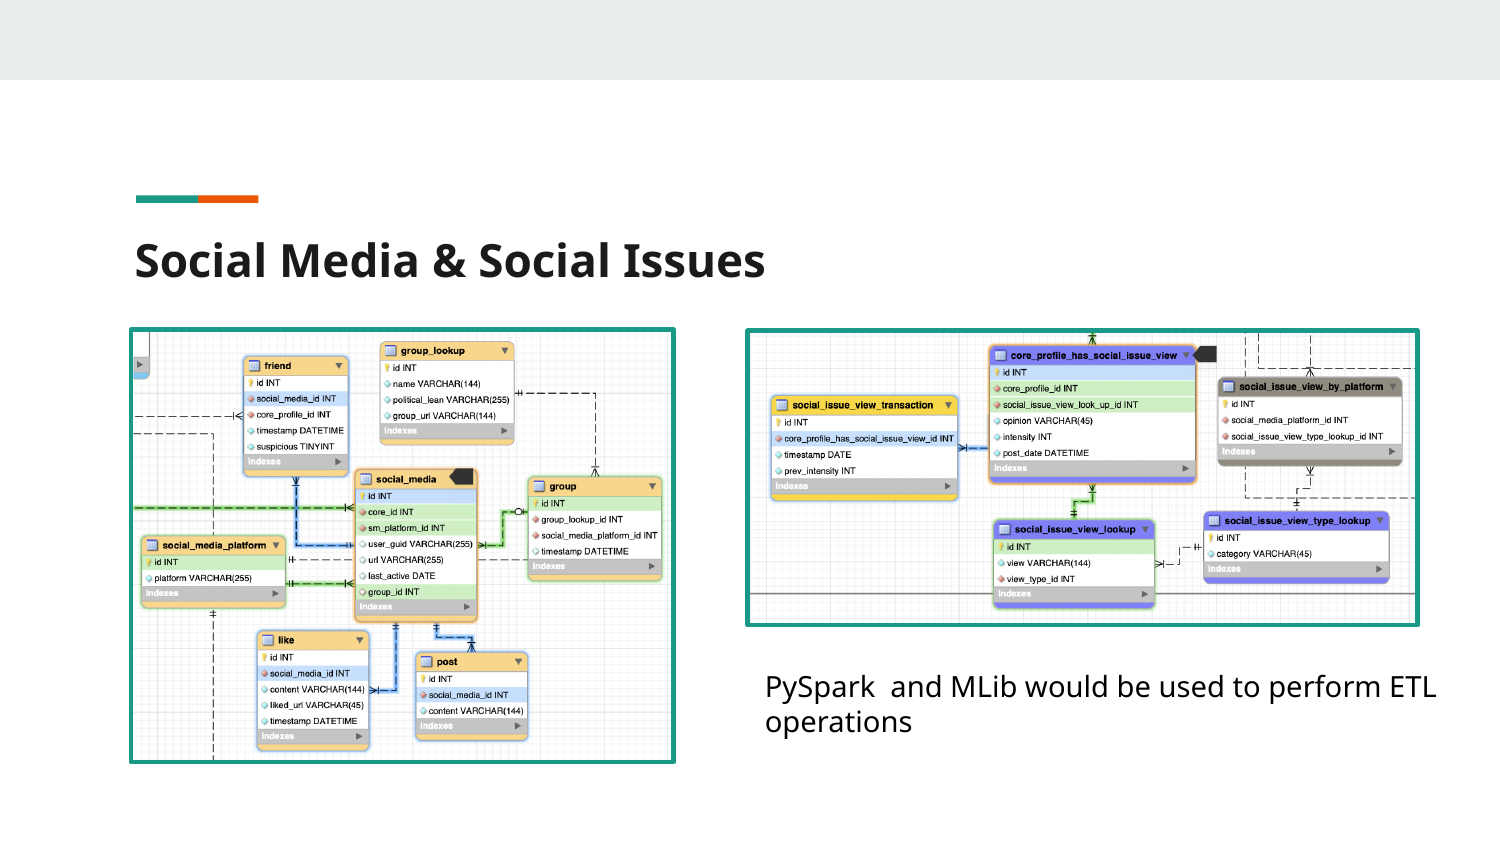

# Social Media & Social Issues
PySpark and MLib would be used to perform ETL operations